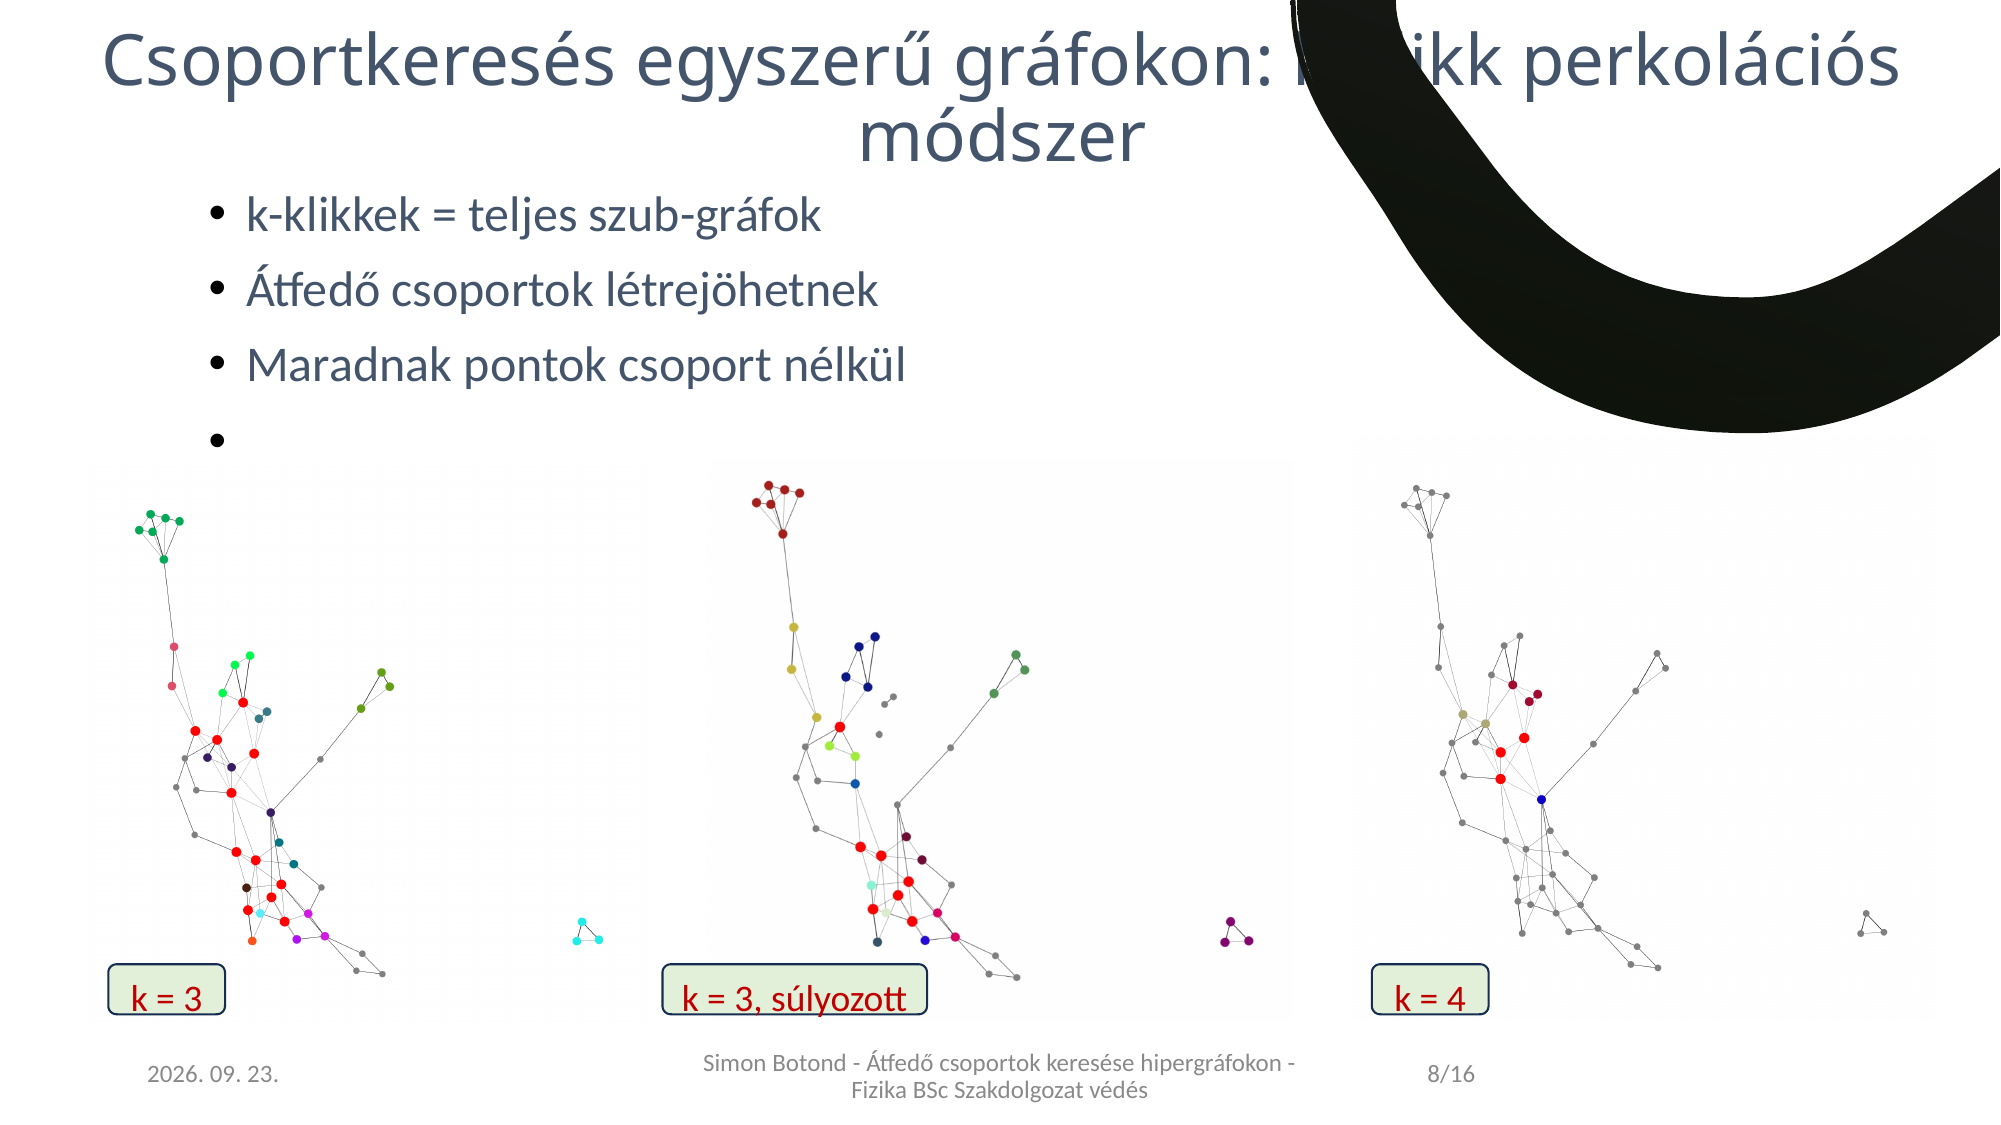

# Csoportkeresés egyszerű gráfokon: k-klikk perkolációs módszer
k-klikkek = teljes szub-gráfok
Átfedő csoportok létrejöhetnek
Maradnak pontok csoport nélkül
k = 3
k = 3, súlyozott
k = 4
Simon Botond - Átfedő csoportok keresése hipergráfokon - Fizika BSc Szakdolgozat védés
8/16